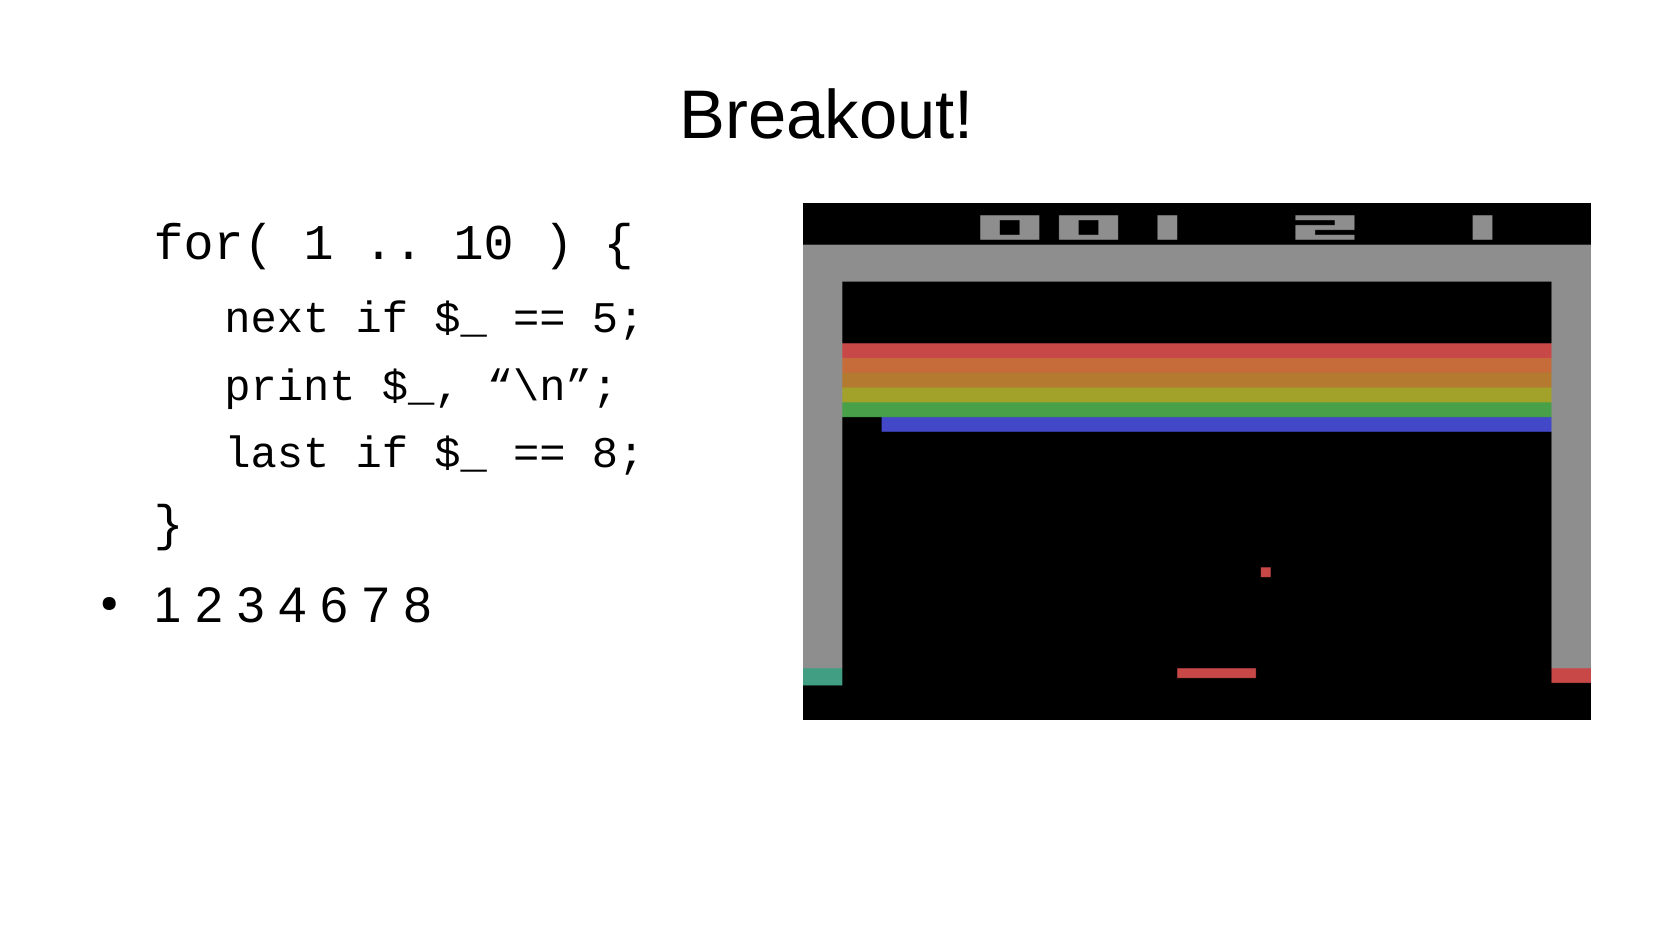

# Breakout!
for( 1 .. 10 ) {
next if $_ == 5;
print $_, “\n”;
last if $_ == 8;
}
1 2 3 4 6 7 8